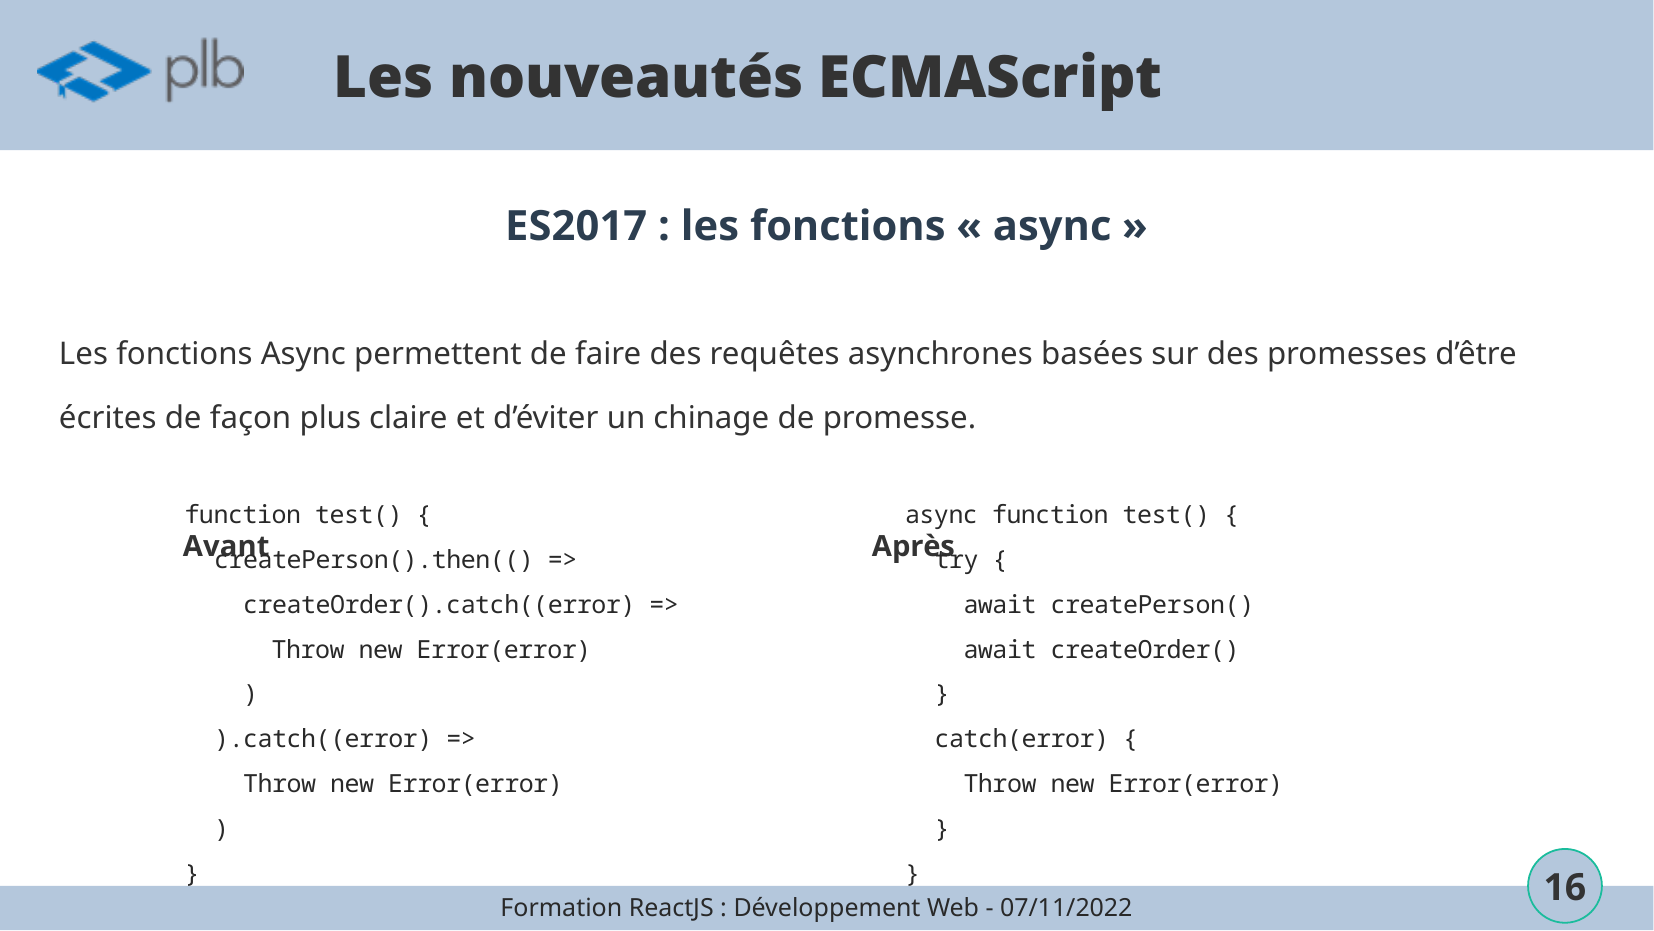

# Les nouveautés ECMAScript
ES2017 : les fonctions « async »
Les fonctions Async permettent de faire des requêtes asynchrones basées sur des promesses d’être écrites de façon plus claire et d’éviter un chinage de promesse.
 Avant Après
function test() {
 createPerson().then(() =>
 createOrder().catch((error) => Throw new Error(error)
 )
 ).catch((error) =>
 Throw new Error(error)
 )
}
async function test() {
 try {
 await createPerson()
 await createOrder()
 }
 catch(error) {
 Throw new Error(error)
 }
}
Formation ReactJS : Développement Web - 07/11/2022